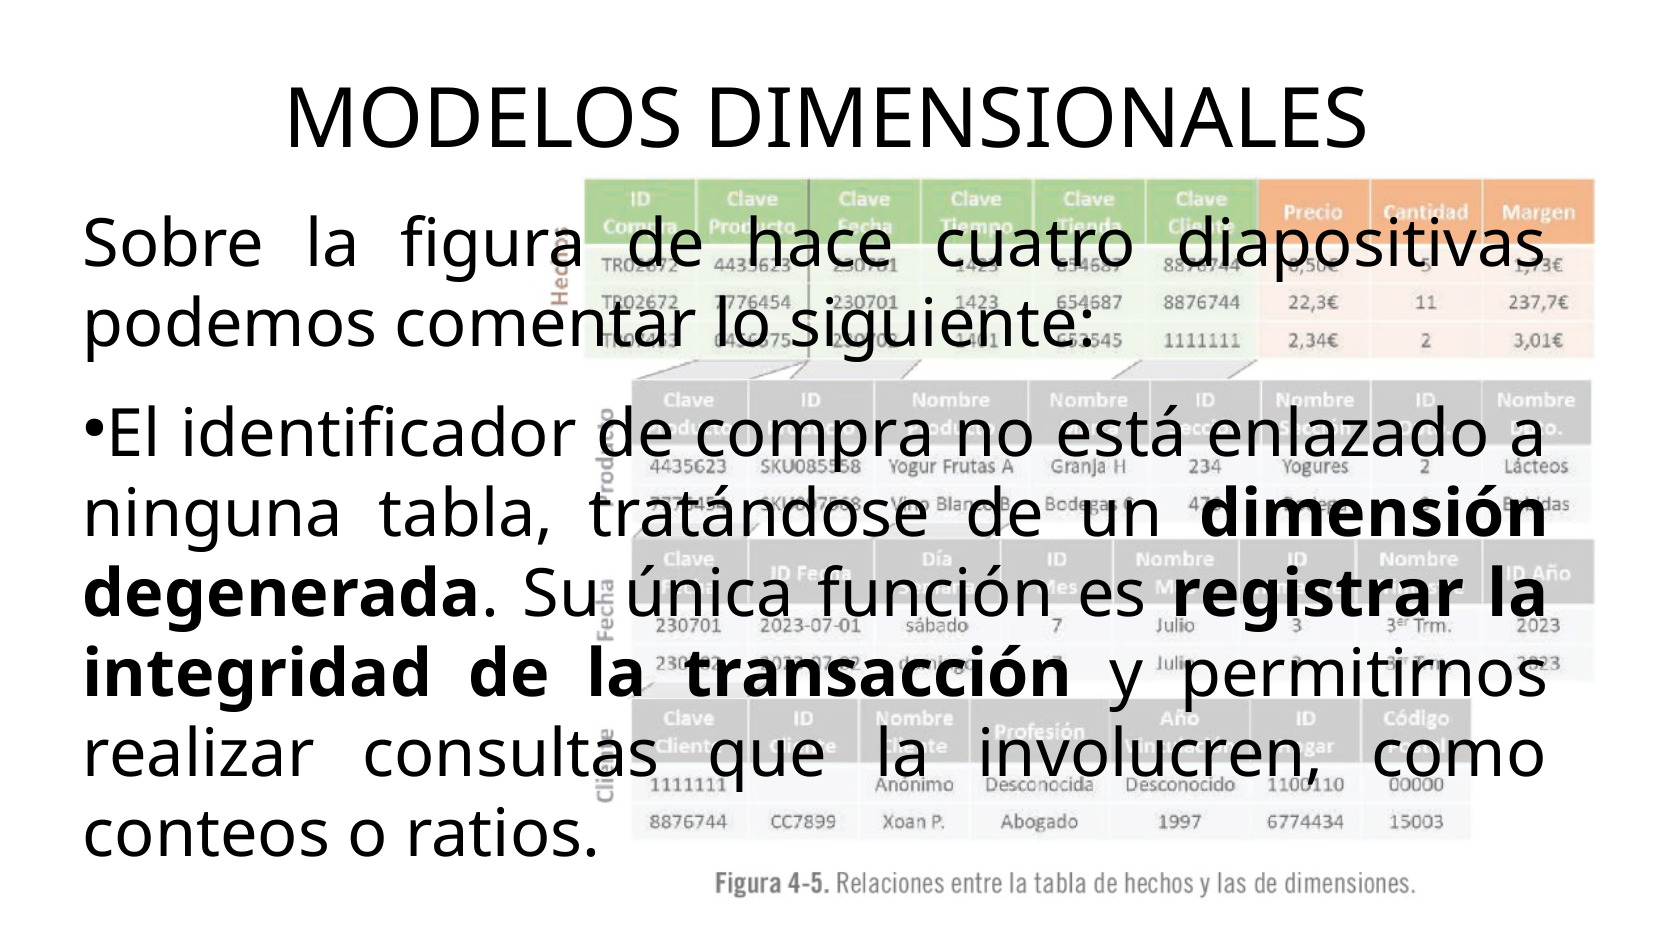

# MODELOS DIMENSIONALES
Sobre la figura de hace cuatro diapositivas podemos comentar lo siguiente:
El identificador de compra no está enlazado a ninguna tabla, tratándose de un dimensión degenerada. Su única función es registrar la integridad de la transacción y permitirnos realizar consultas que la involucren, como conteos o ratios.